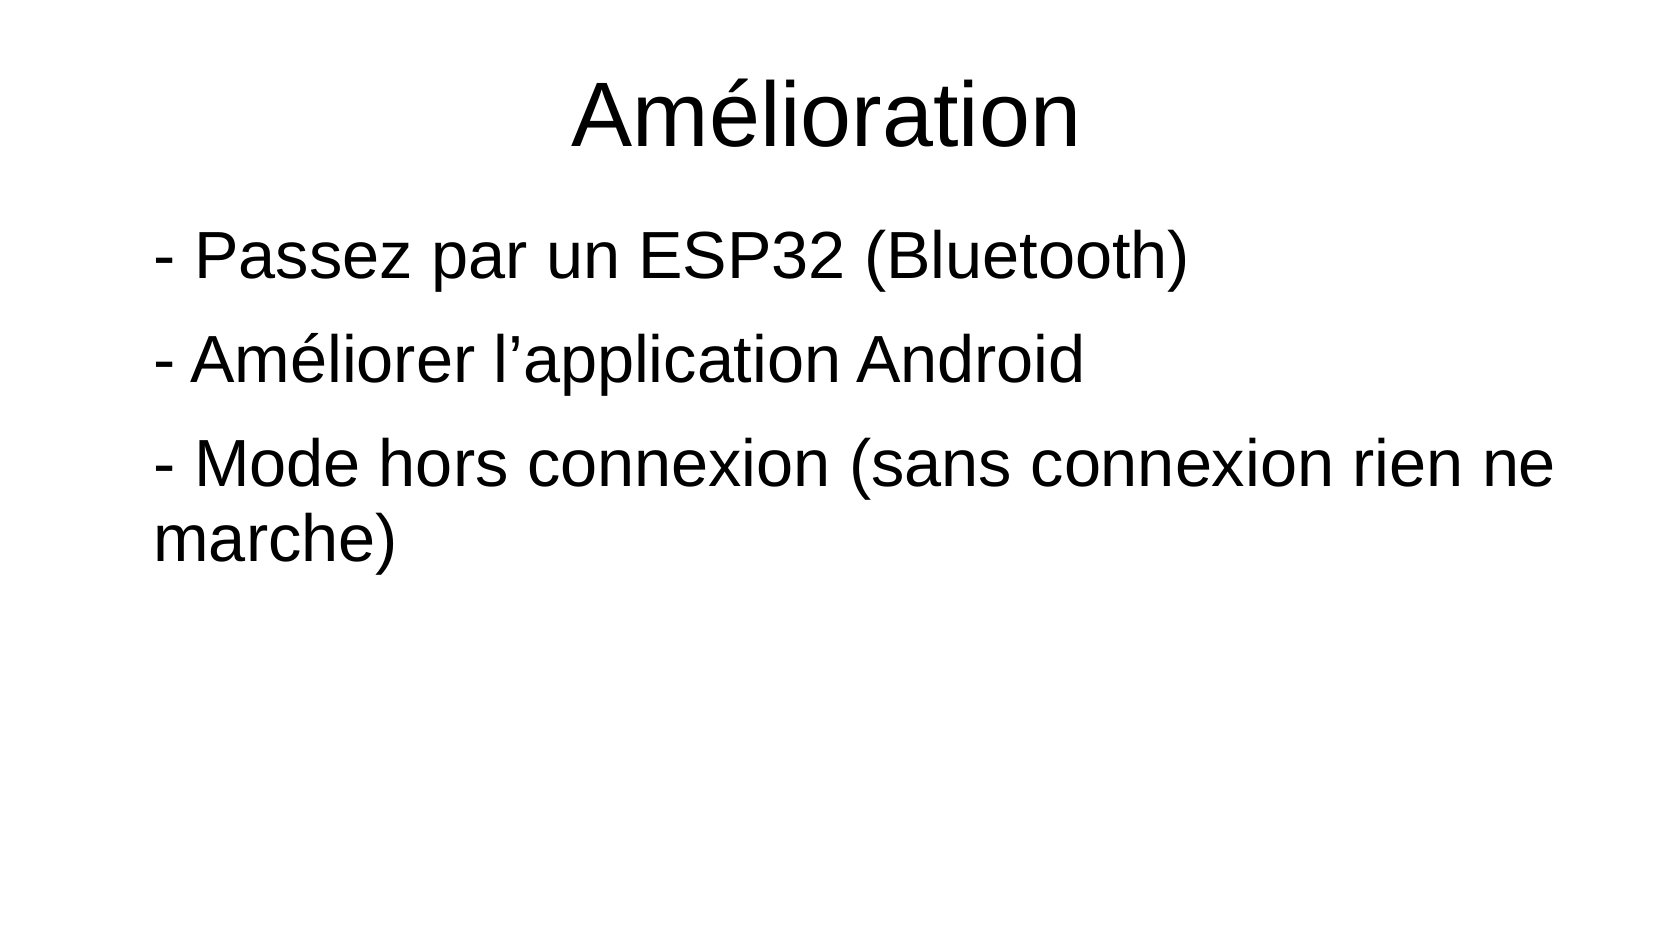

# Amélioration
- Passez par un ESP32 (Bluetooth)
- Améliorer l’application Android
- Mode hors connexion (sans connexion rien ne marche)